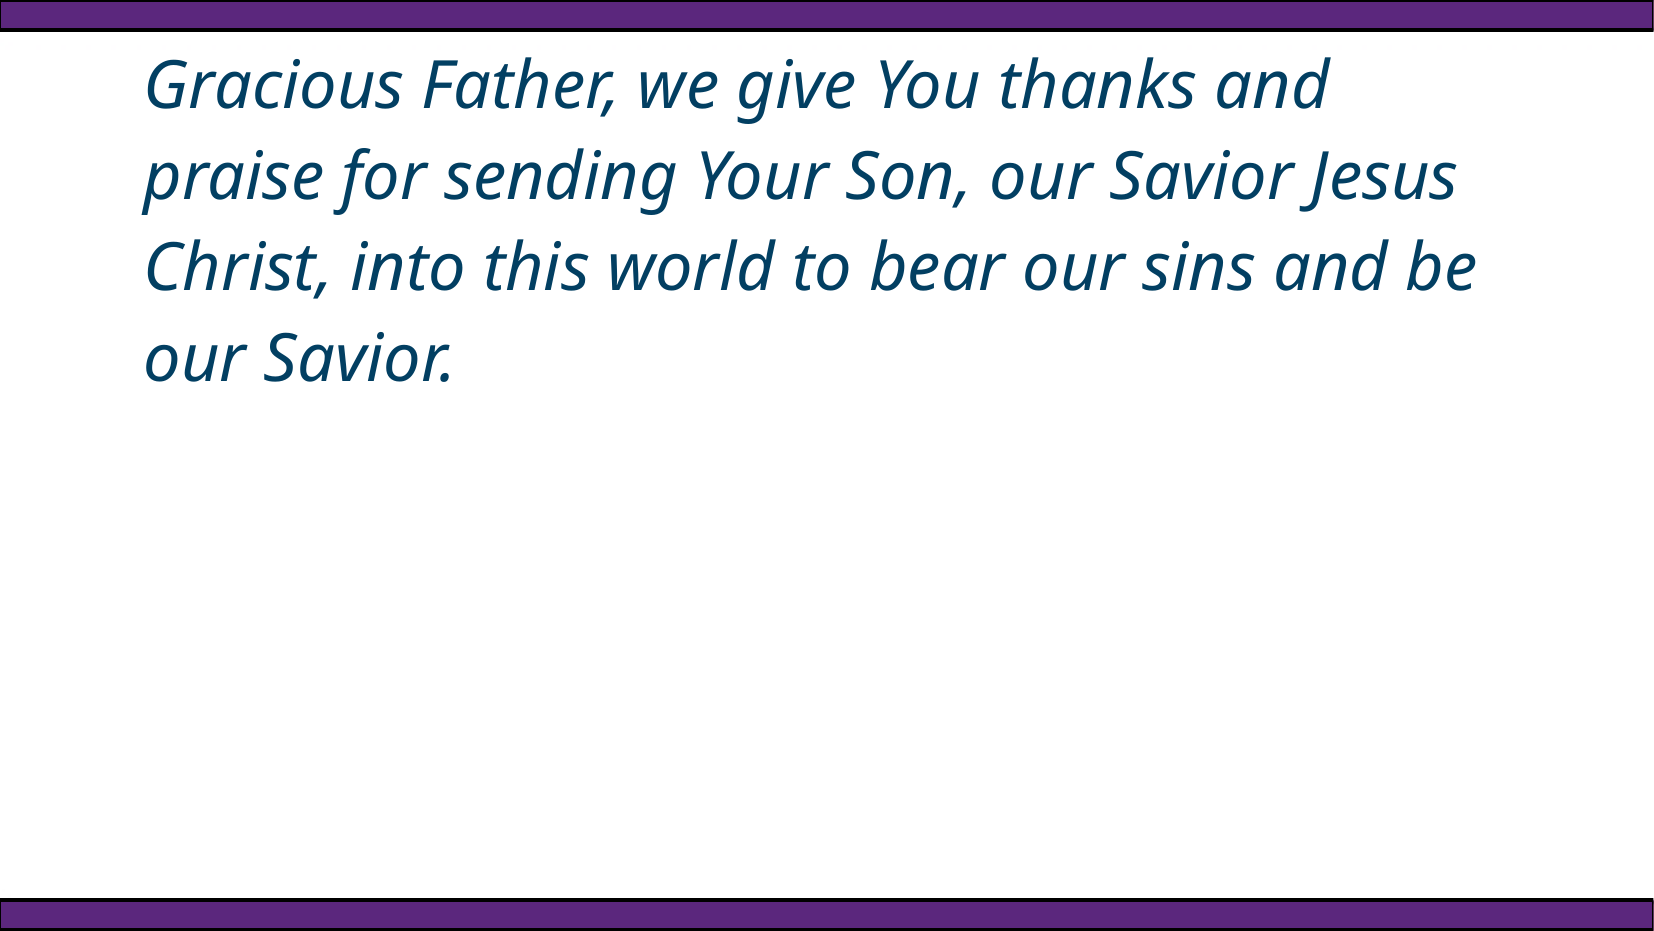

Gracious Father, we give You thanks and
 praise for sending Your Son, our Savior Jesus
 Christ, into this world to bear our sins and be
 our Savior.